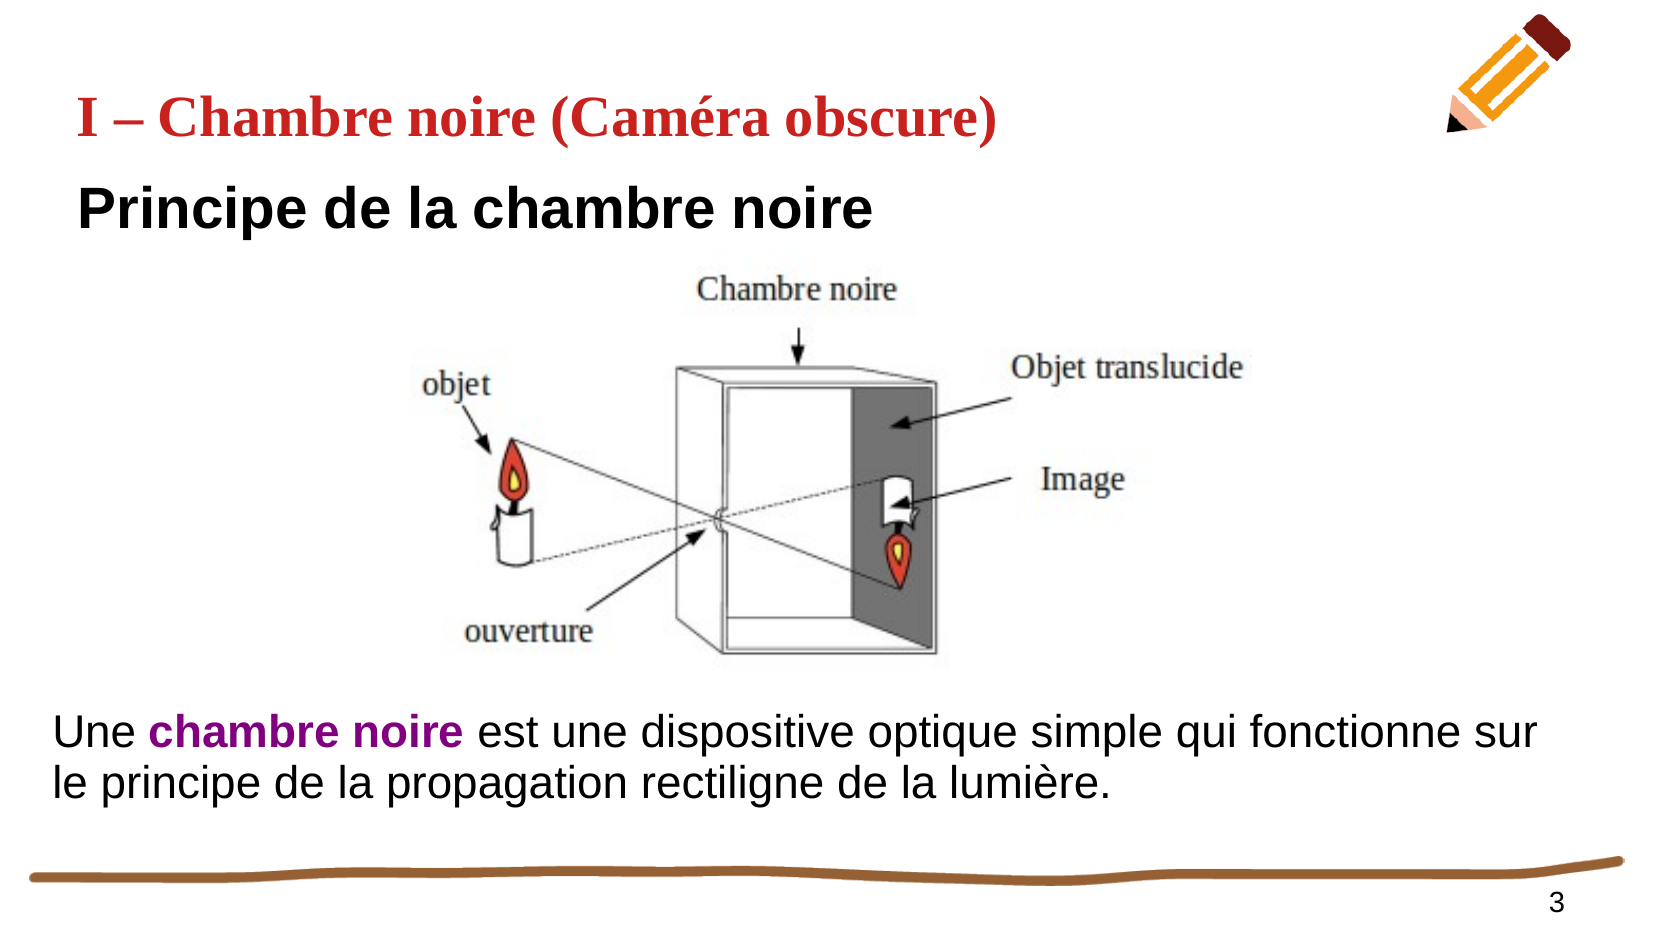

# I – Chambre noire (Caméra obscure)
Principe de la chambre noire
Une chambre noire est une dispositive optique simple qui fonctionne sur le principe de la propagation rectiligne de la lumière.
3